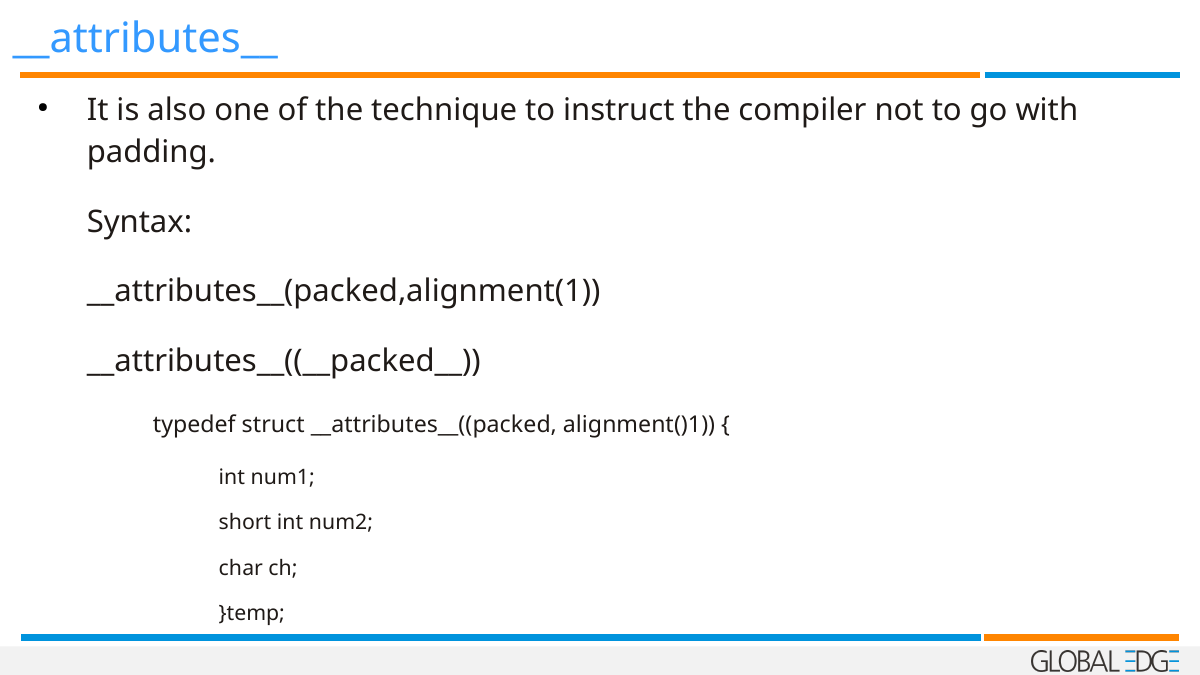

# __attributes__
It is also one of the technique to instruct the compiler not to go with padding.
Syntax:
__attributes__(packed,alignment(1))
__attributes__((__packed__))
typedef struct __attributes__((packed, alignment()1)) {
int num1;
short int num2;
char ch;
}temp;